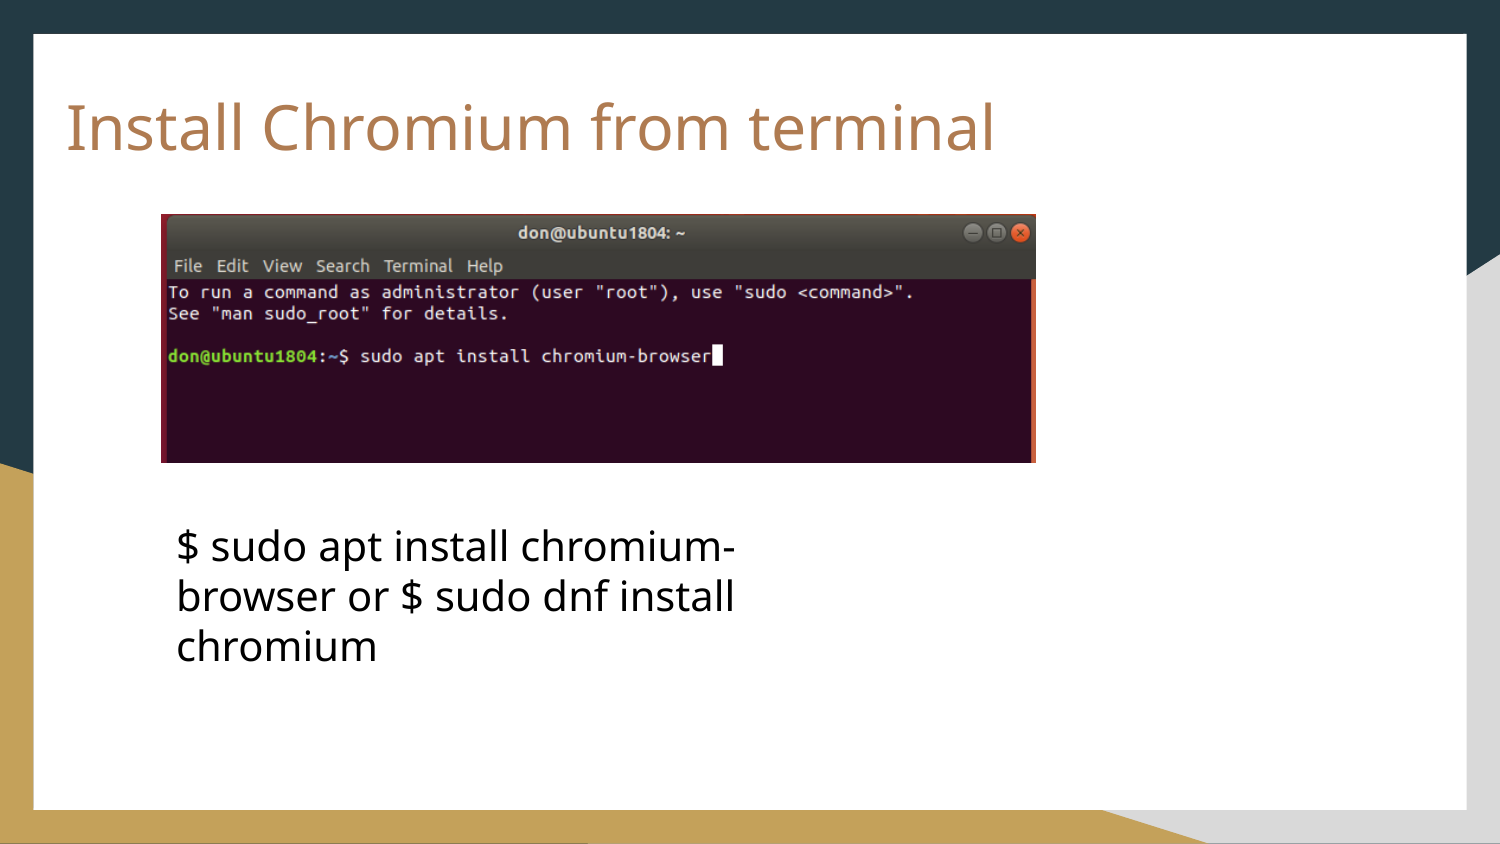

# Install Chromium from terminal
$ sudo apt install chromium-browser or $ sudo dnf install chromium